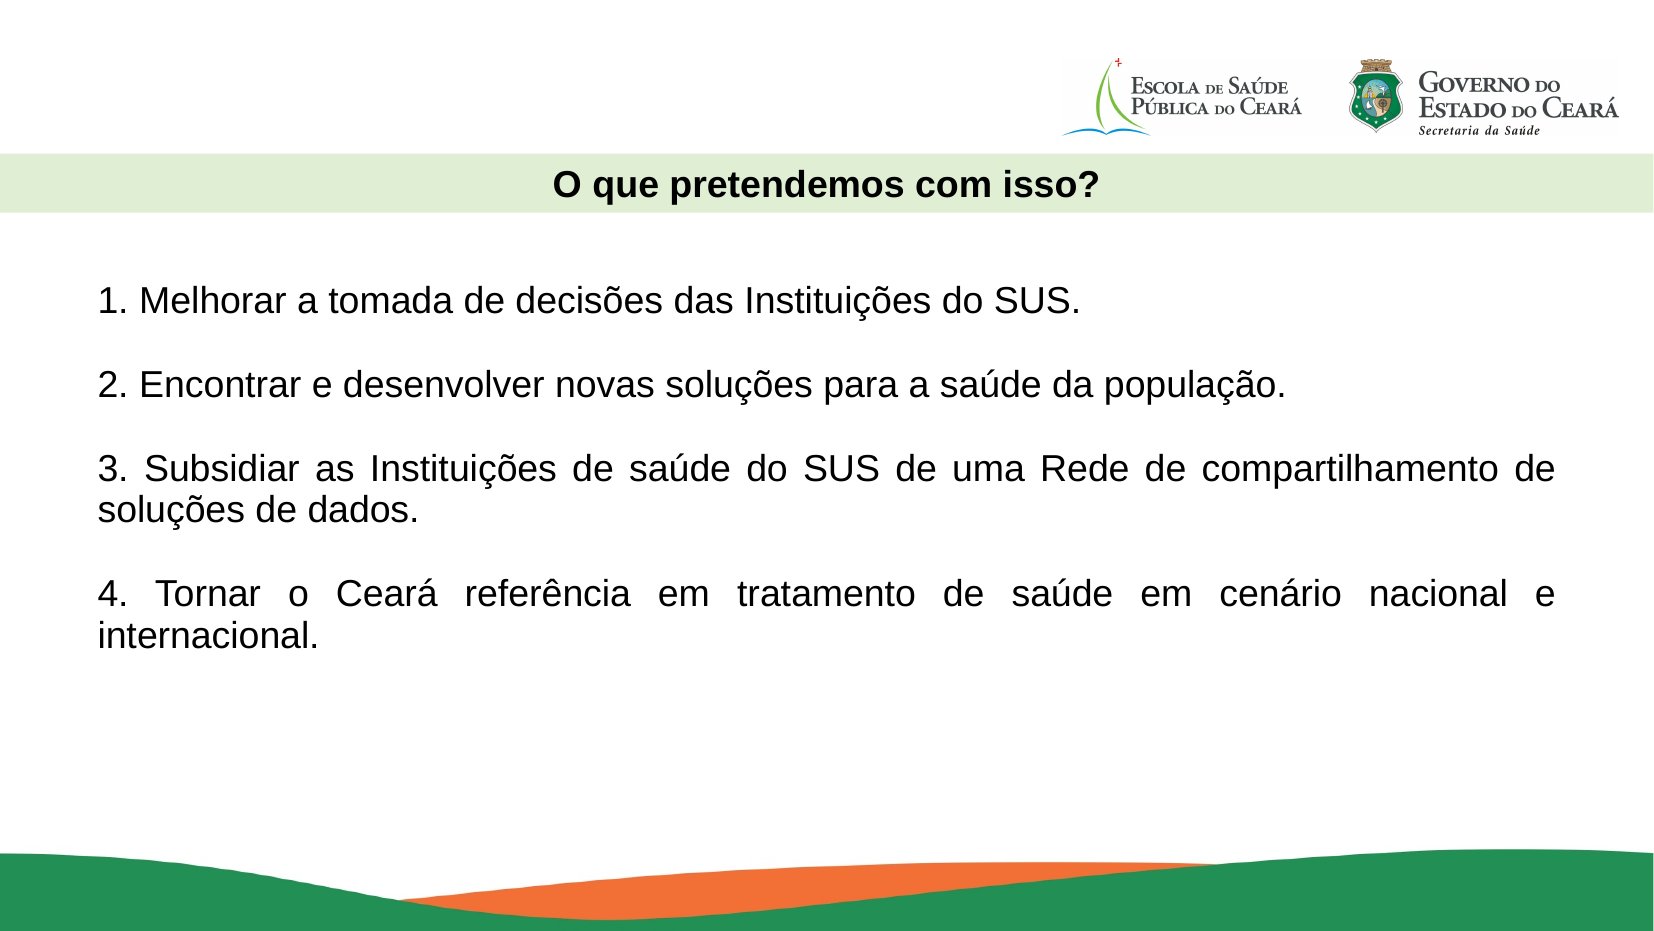

# O que pretendemos com isso?
1. Melhorar a tomada de decisões das Instituições do SUS.
2. Encontrar e desenvolver novas soluções para a saúde da população.
3. Subsidiar as Instituições de saúde do SUS de uma Rede de compartilhamento de soluções de dados.
4. Tornar o Ceará referência em tratamento de saúde em cenário nacional e internacional.